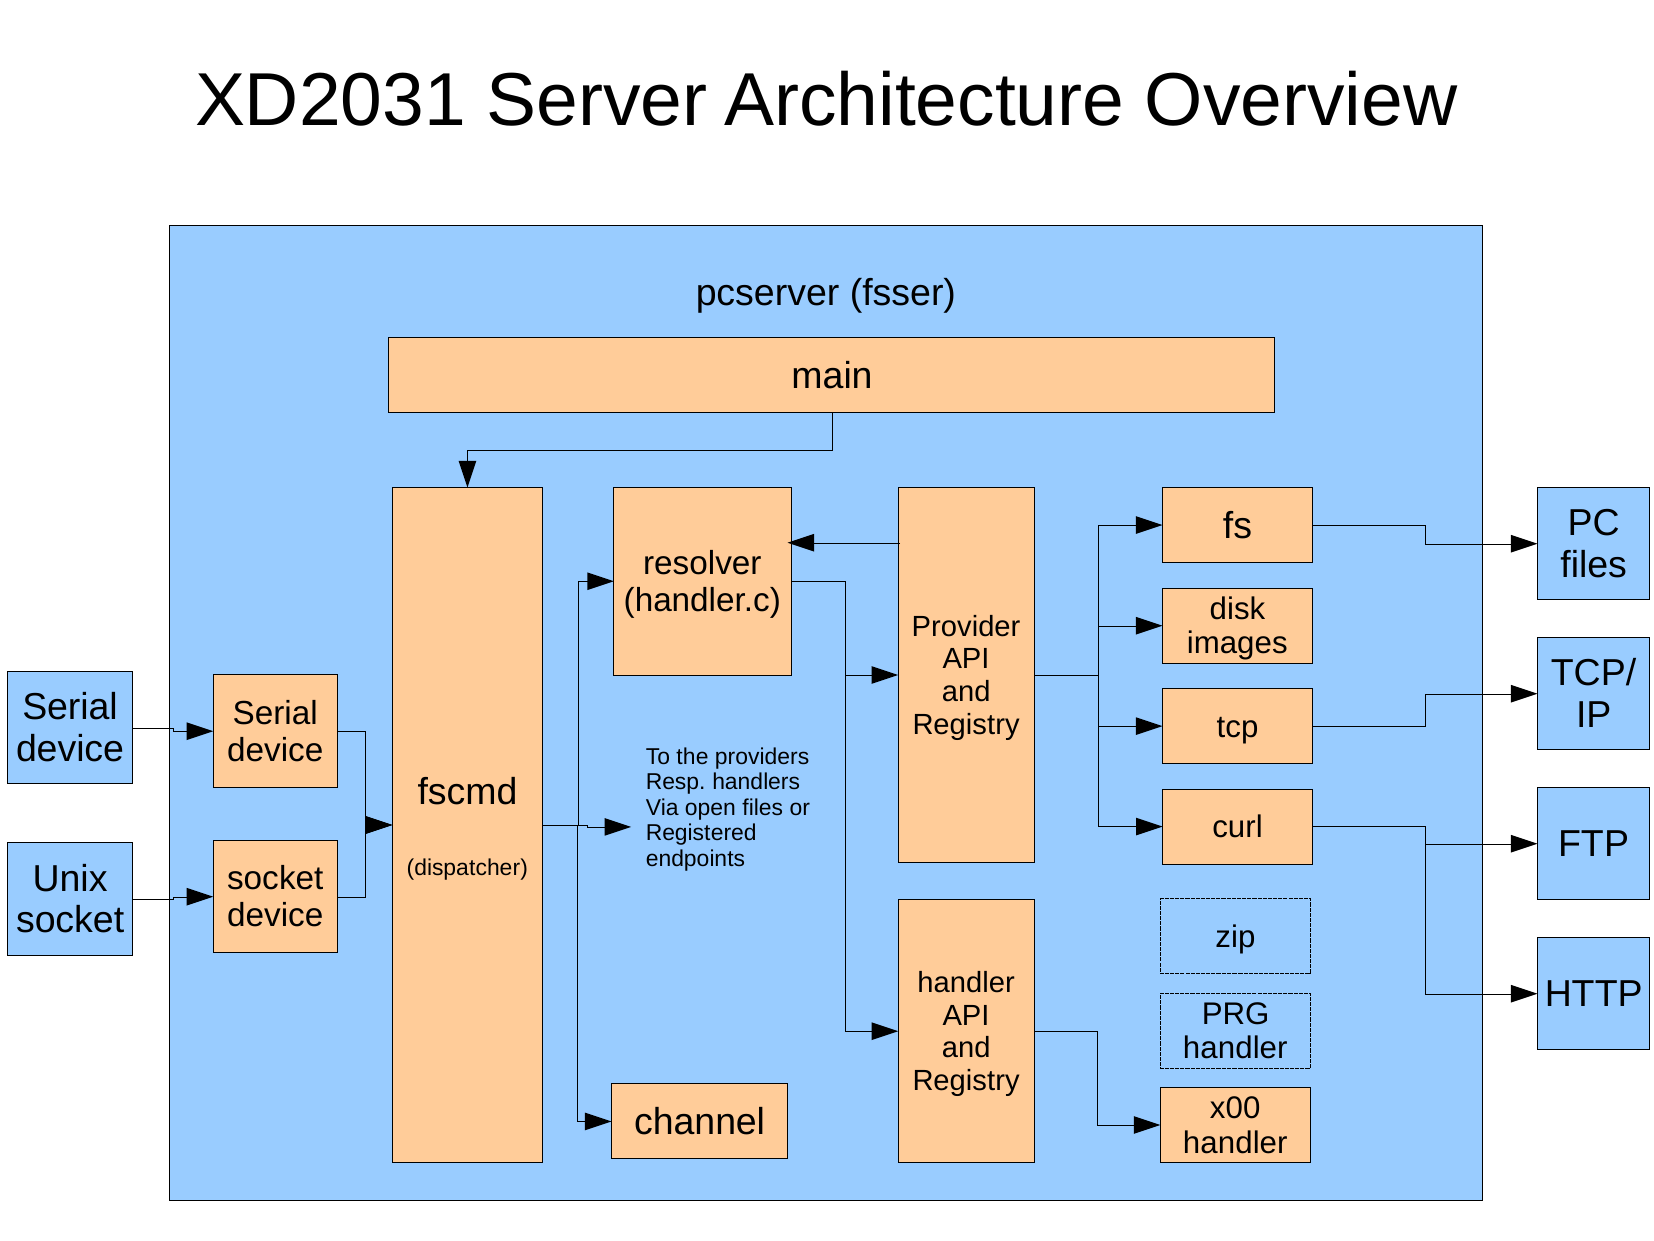

# XD2031 Server Architecture Overview
pcserver (fsser)
main
fscmd
(dispatcher)
Provider
API
and
Registry
fs
PC
files
resolver
(handler.c)
disk
images
TCP/
IP
Serial
device
Serial
device
tcp
To the providers
Resp. handlers
Via open files or
Registered
endpoints
FTP
curl
socket
device
Unix
socket
zip
handler
API
and
Registry
HTTP
PRG
handler
channel
x00
handler